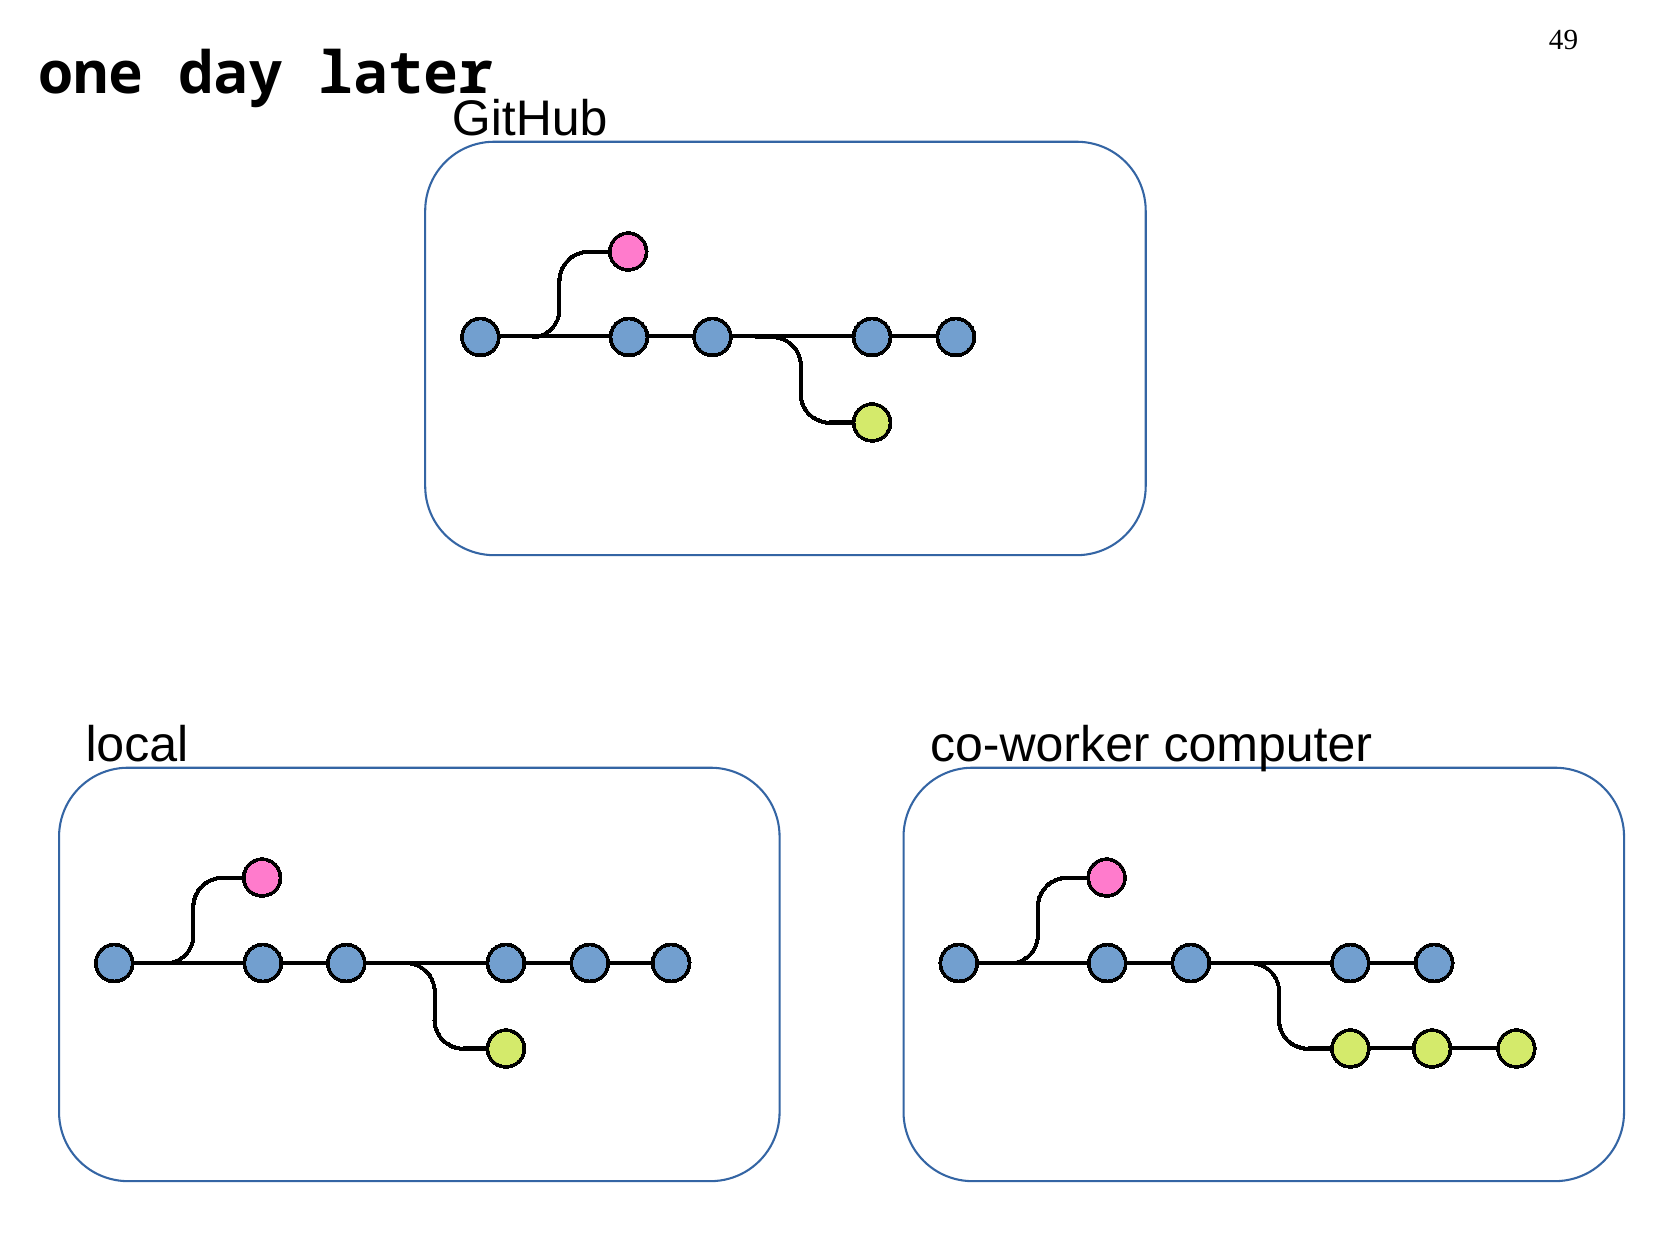

one day later
49
GitHub
local
co-worker computer